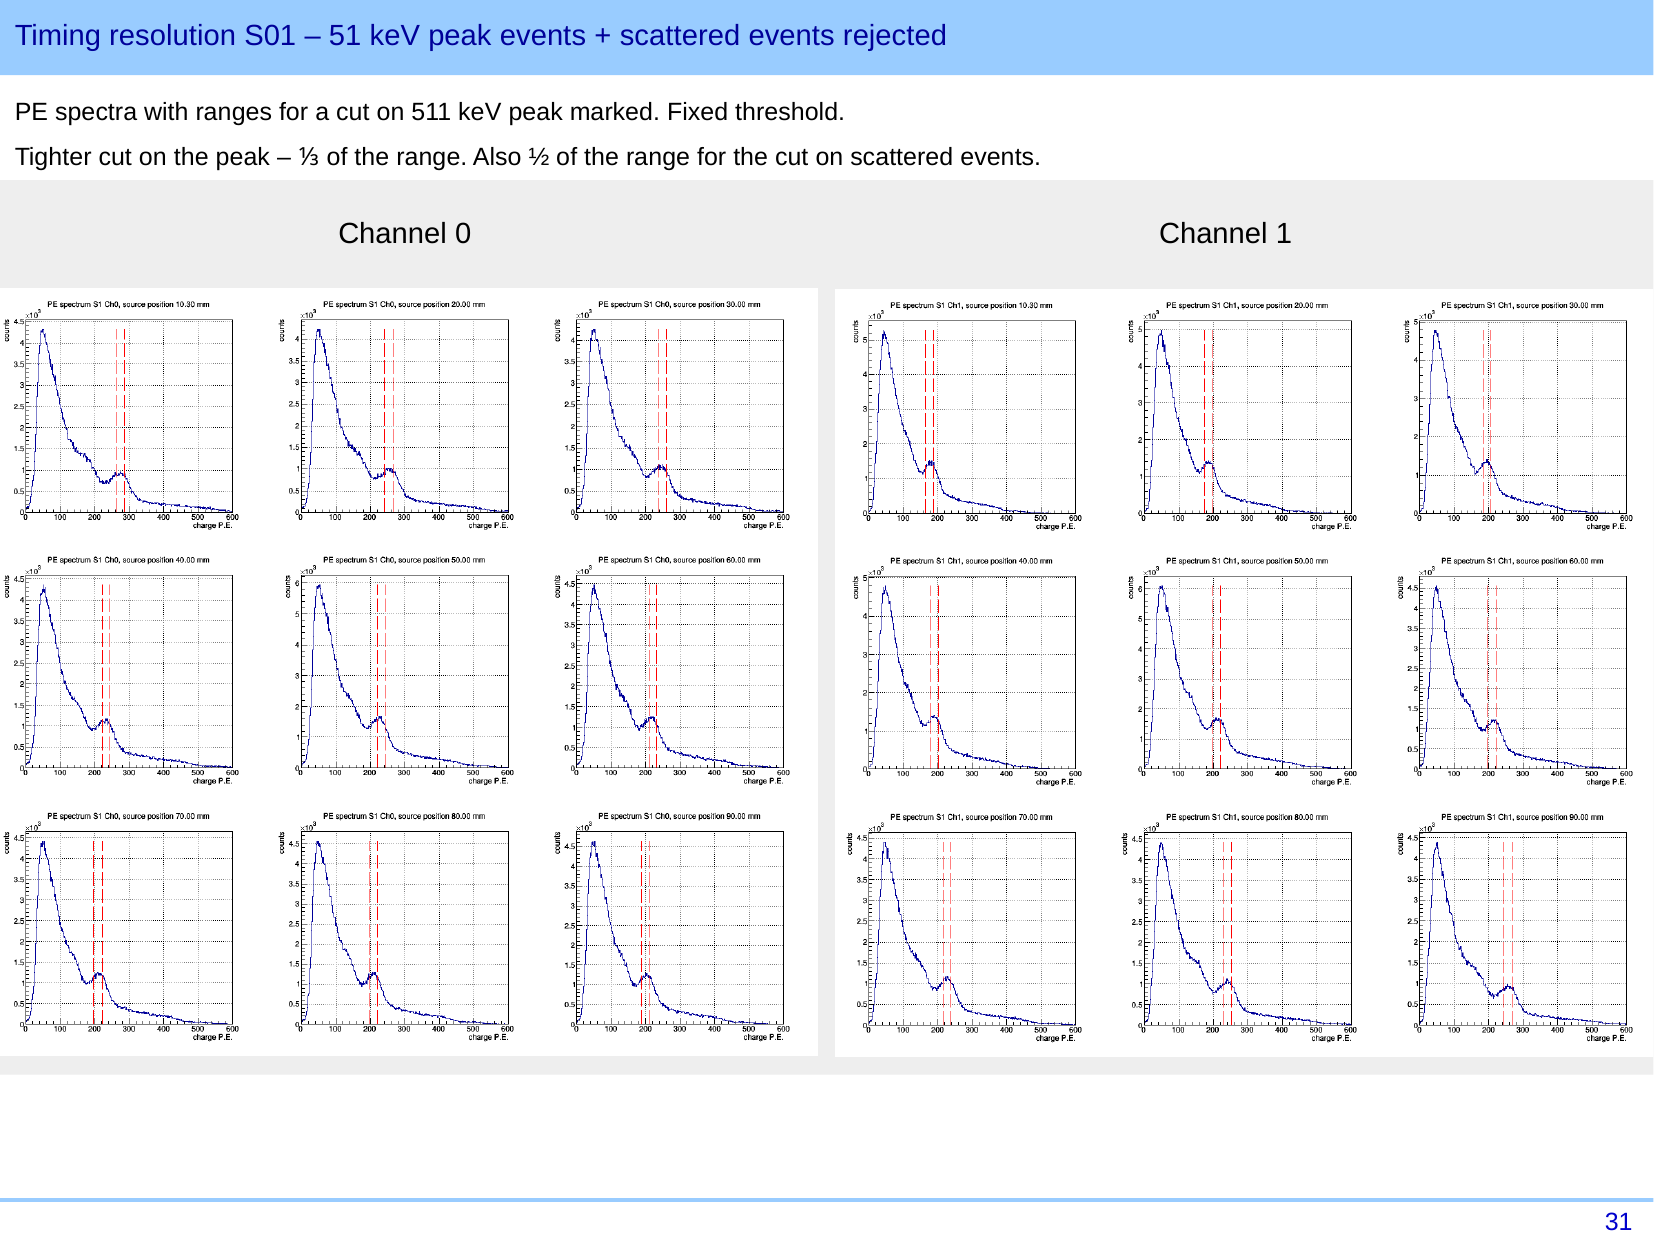

Timing resolution S01 – 51 keV peak events + scattered events rejected
PE spectra with ranges for a cut on 511 keV peak marked. Fixed threshold.
Tighter cut on the peak – ⅓ of the range. Also ½ of the range for the cut on scattered events.
Channel 0
Channel 1